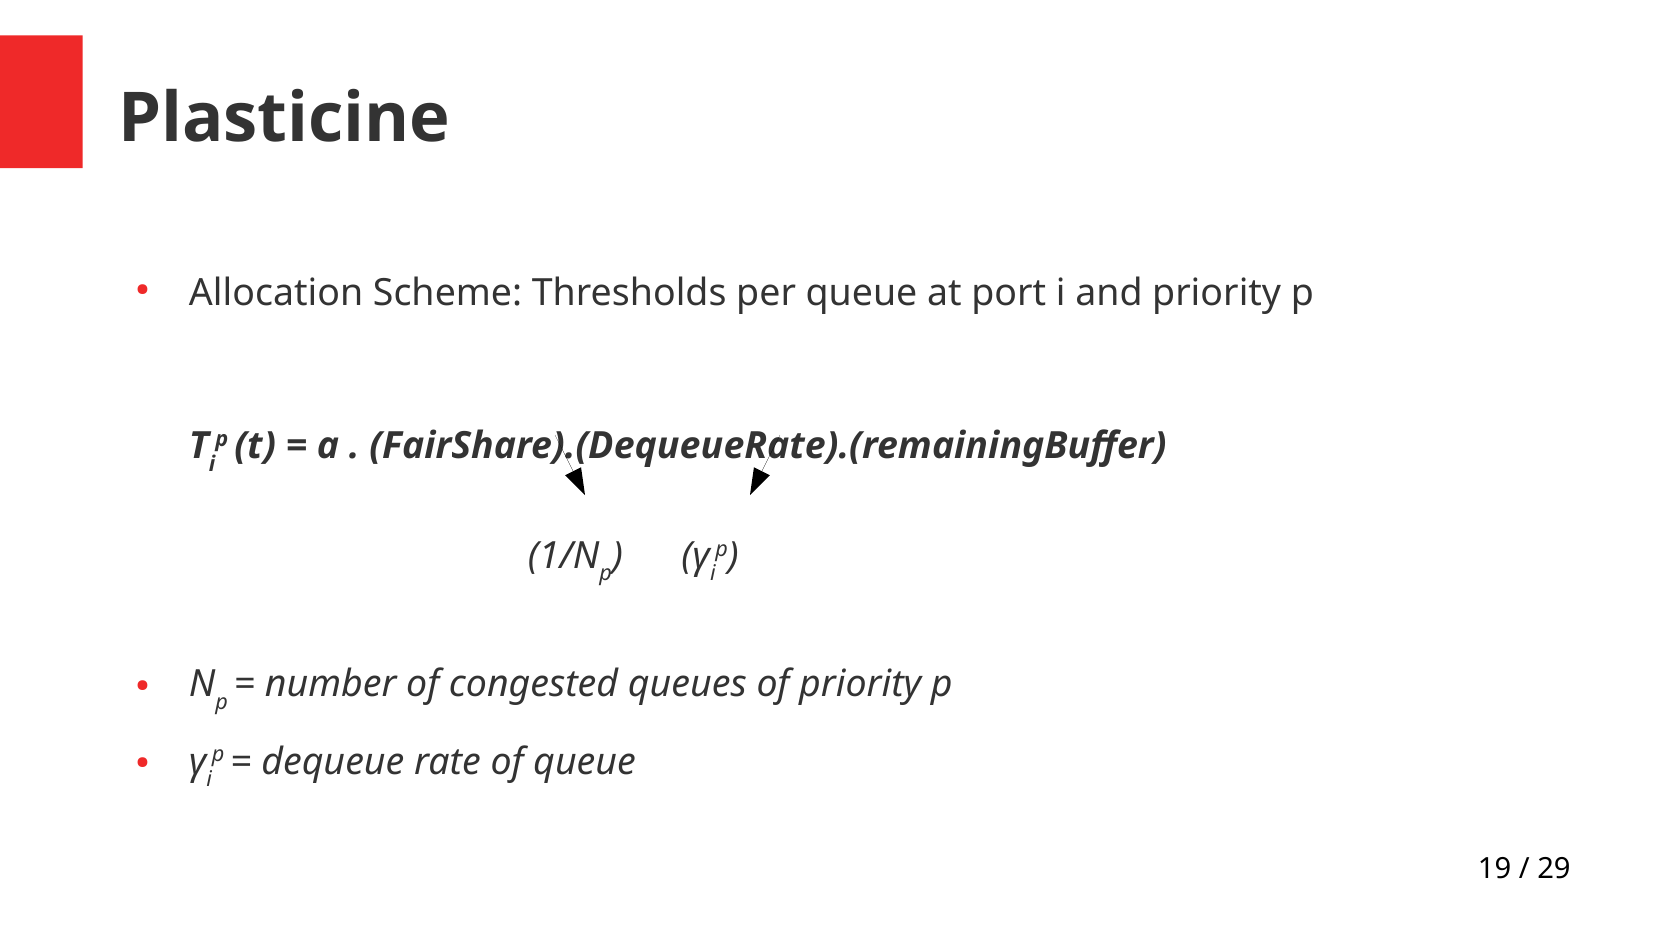

# Plasticine
Allocation Scheme: Thresholds per queue at port i and priority p
Tip (t) = a . (FairShare).(DequeueRate).(remainingBuffer)
				 (1/Np) (γip)
Np = number of congested queues of priority p
γip = dequeue rate of queue
19